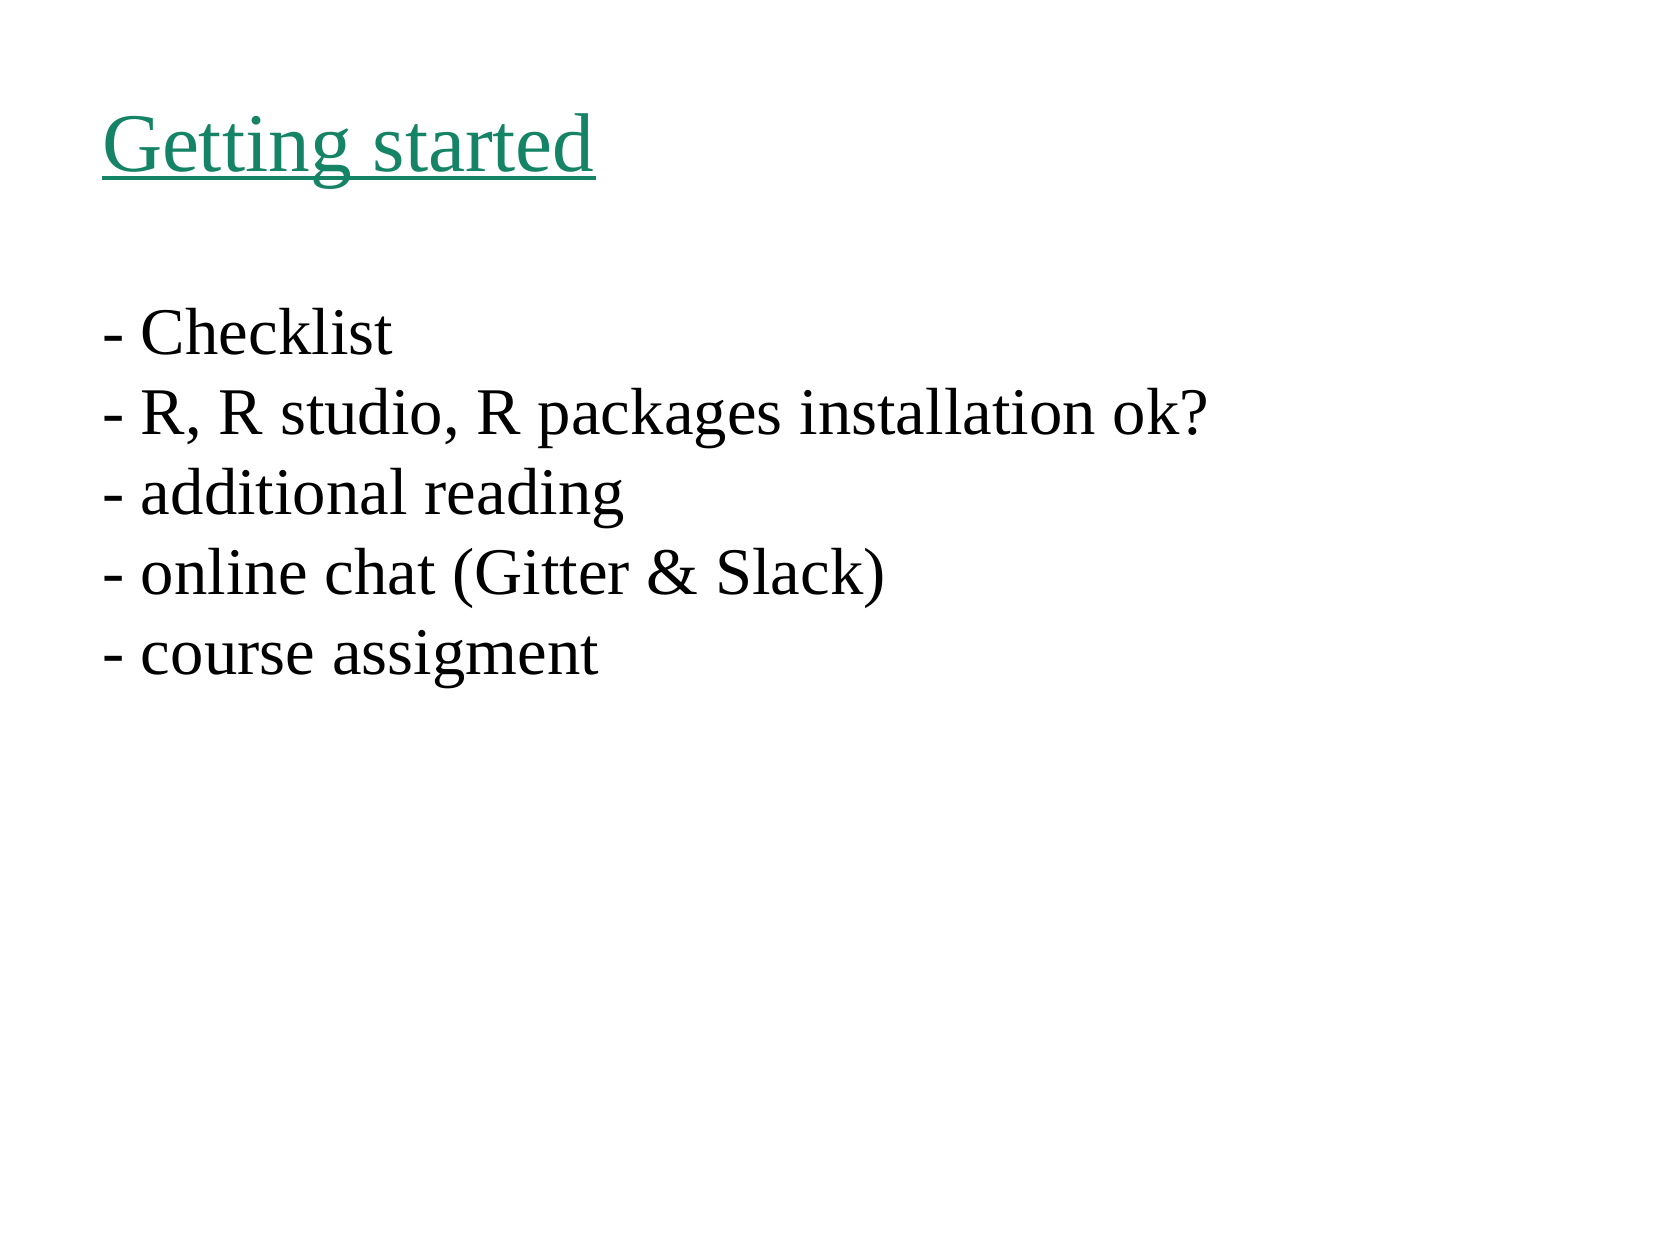

Getting started
- Checklist
- R, R studio, R packages installation ok?
- additional reading
- online chat (Gitter & Slack)
- course assigment